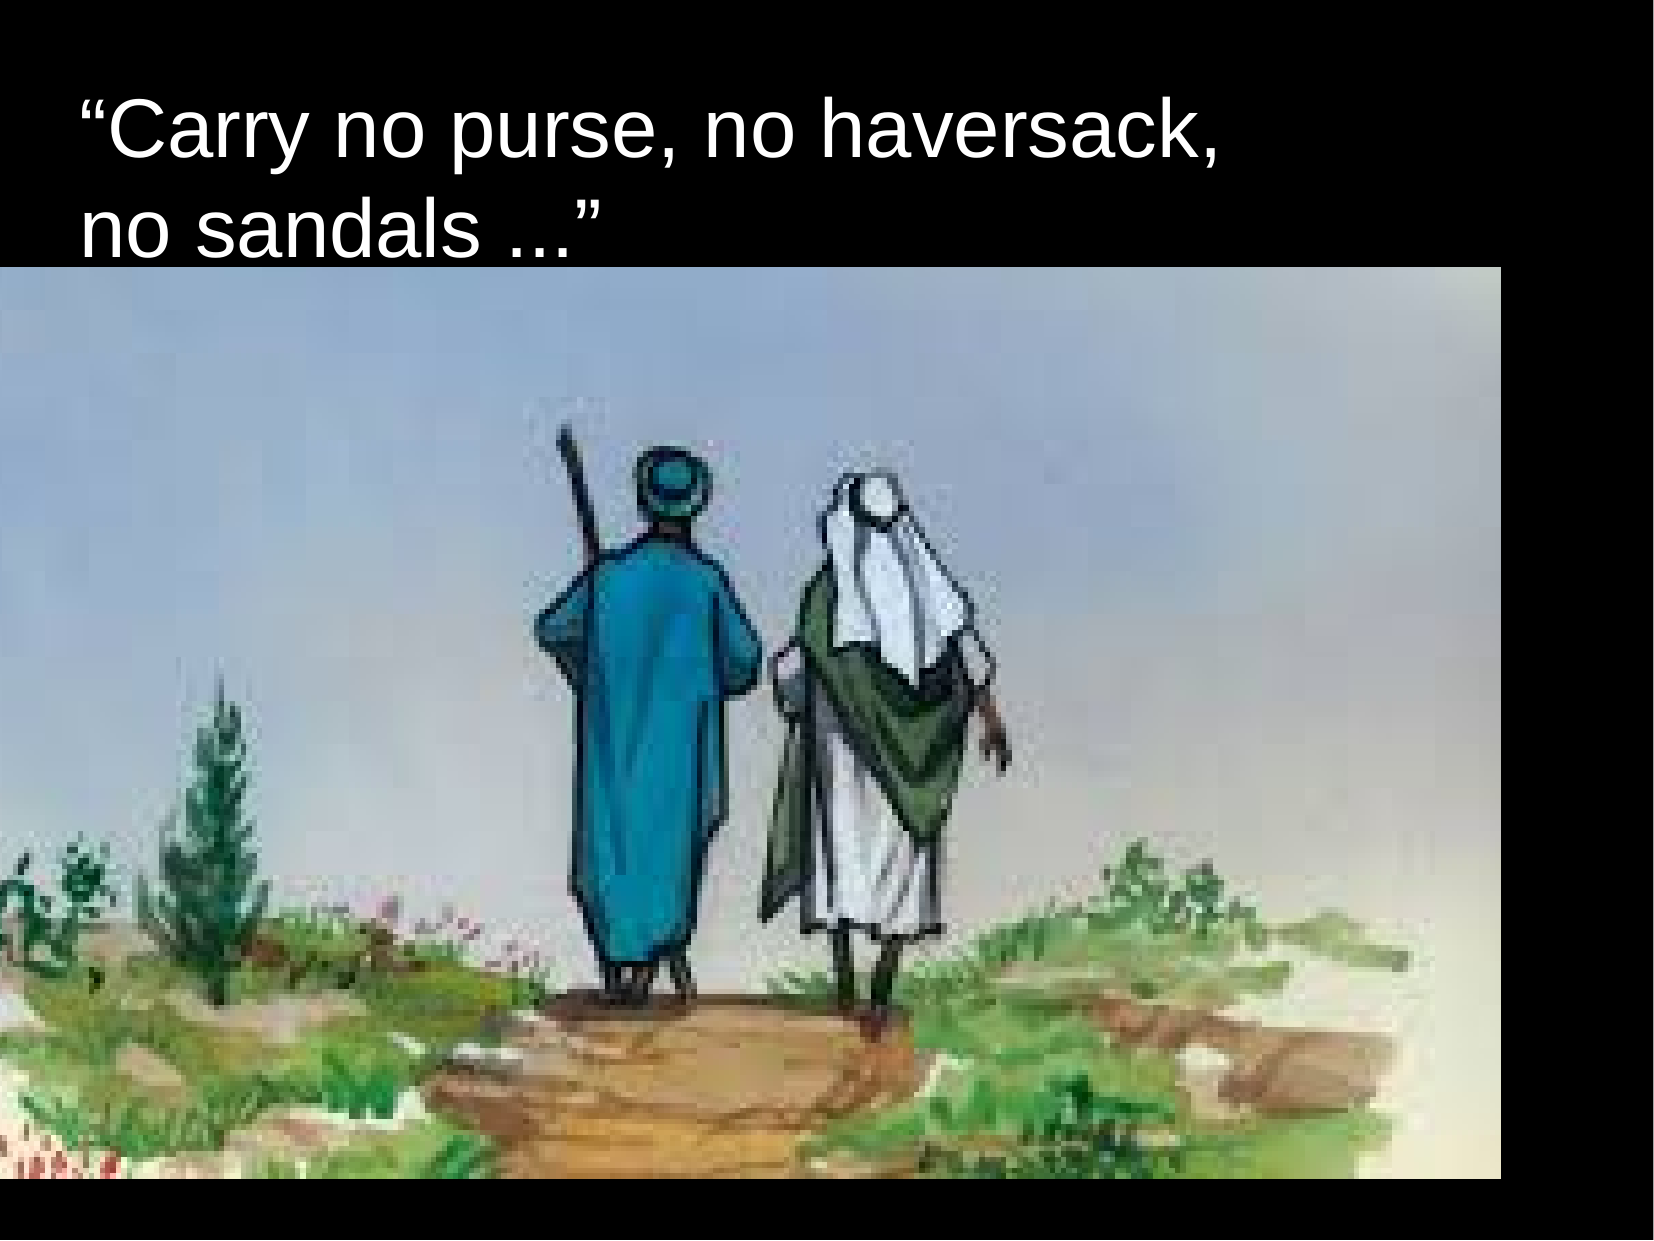

“Carry no purse, no haversack, no sandals ...”